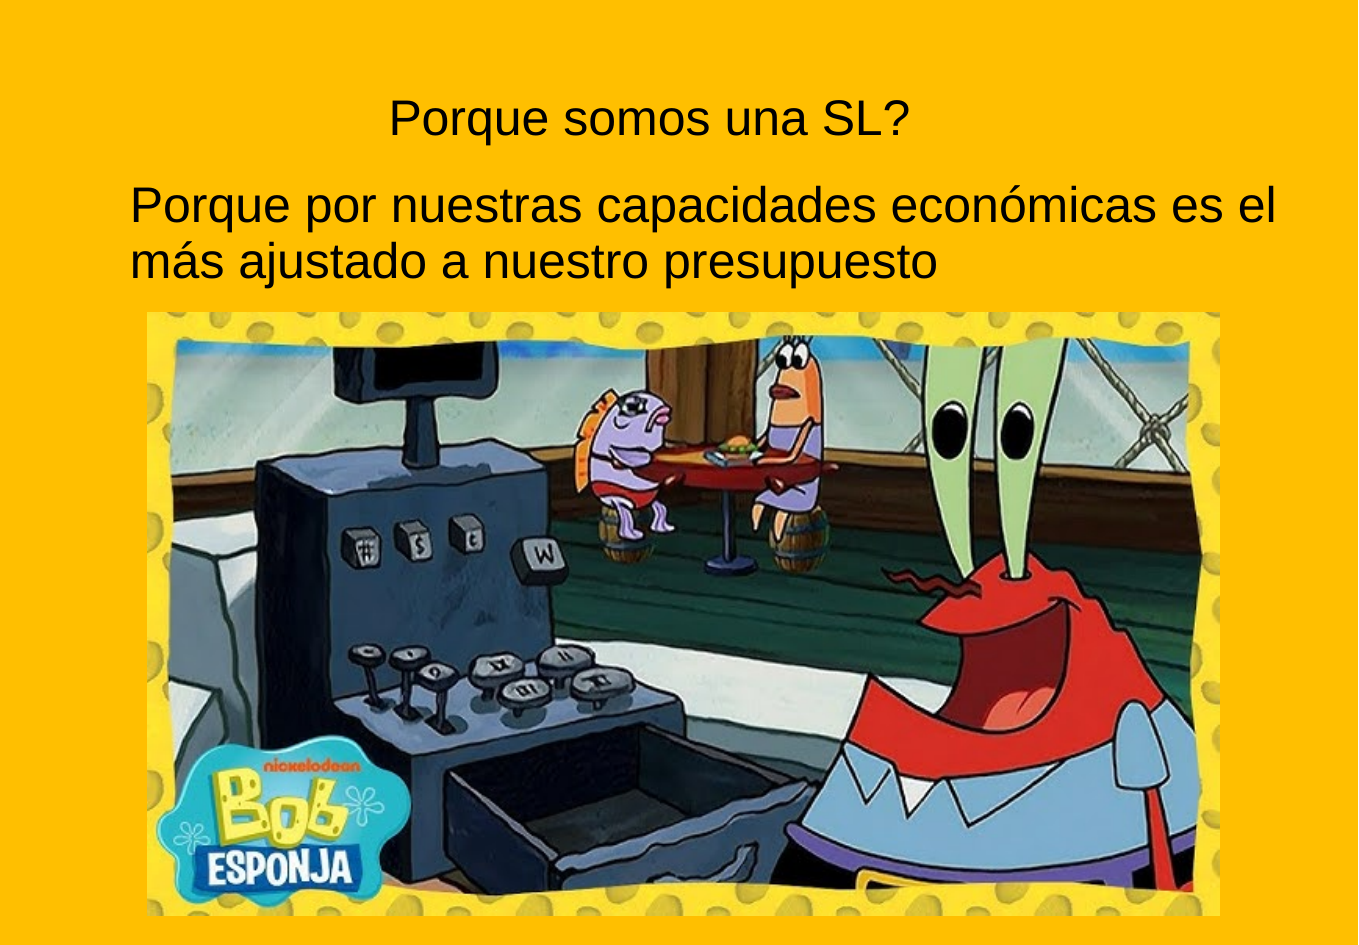

Porque somos una SL?
# Porque por nuestras capacidades económicas es el más ajustado a nuestro presupuesto